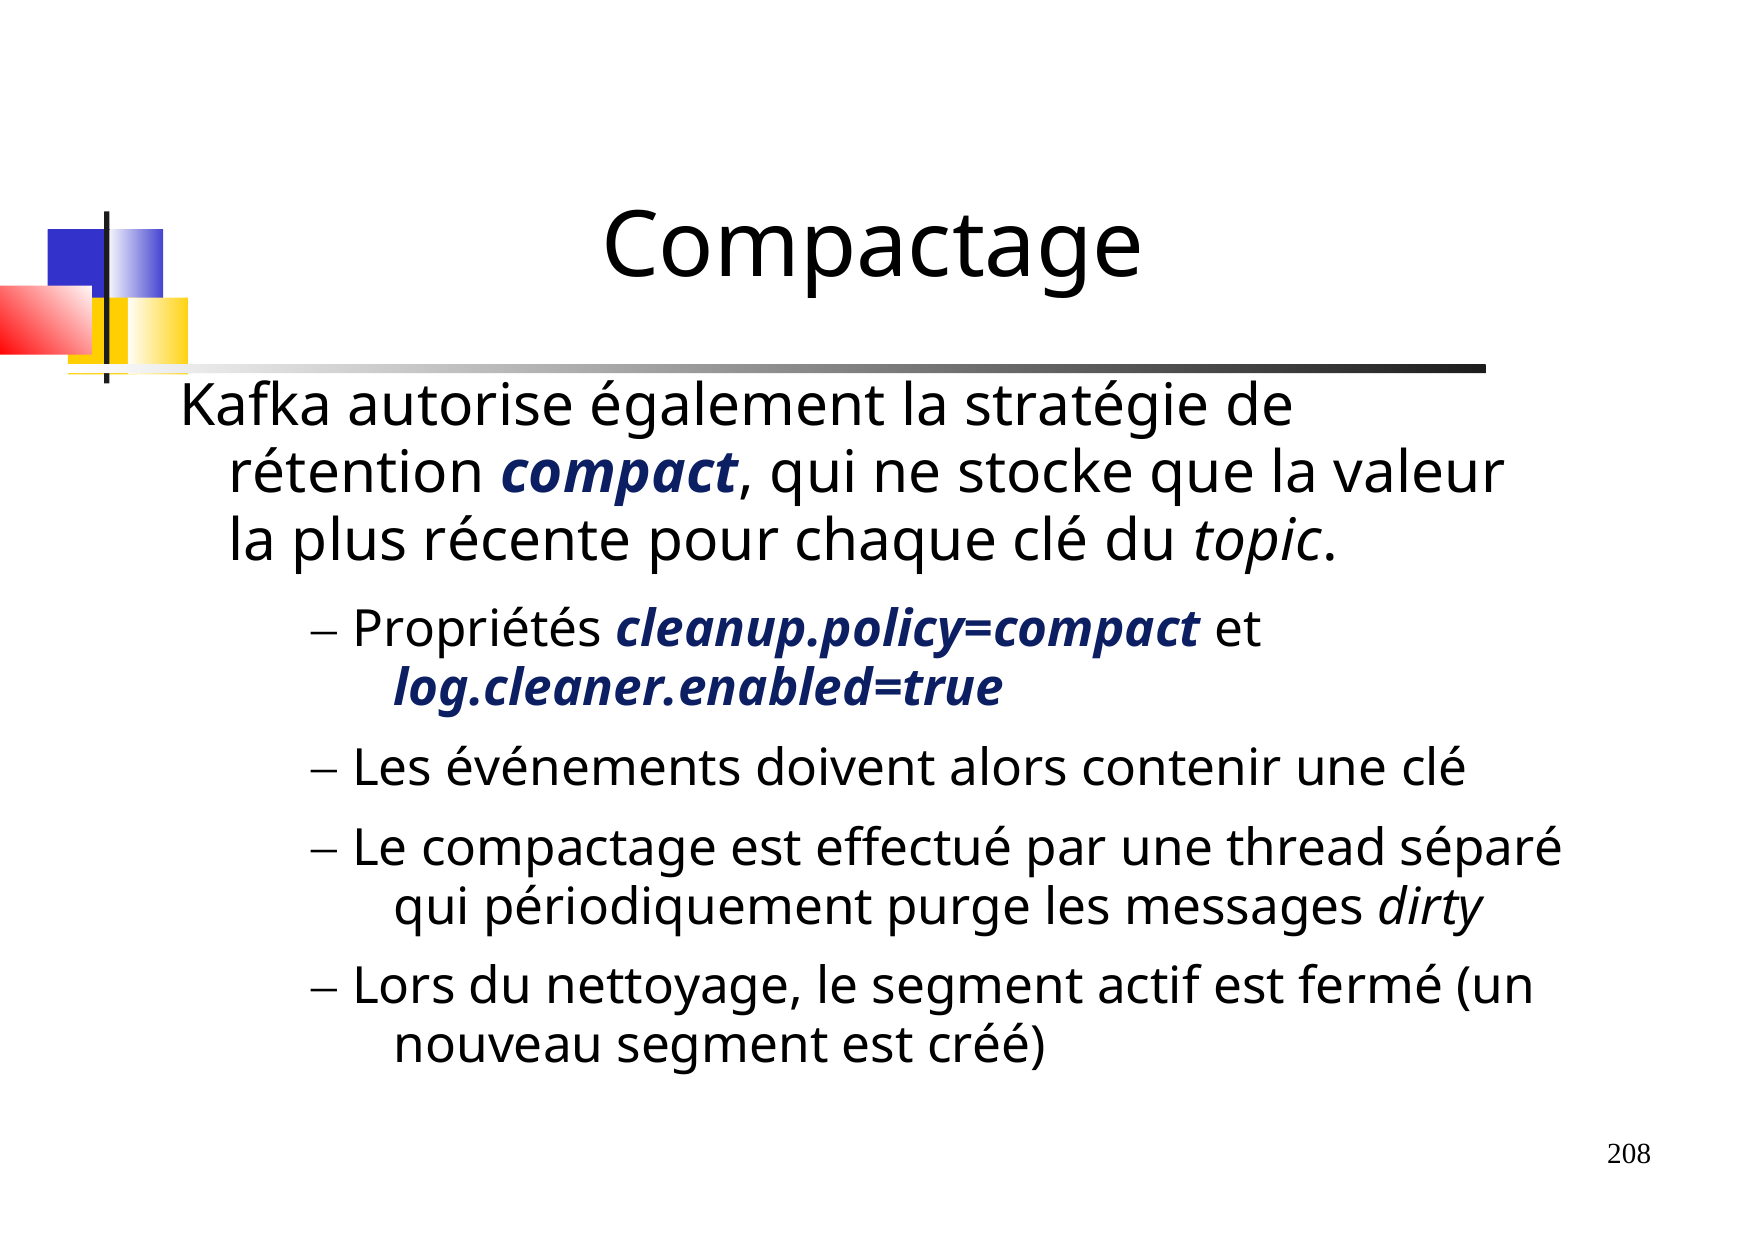

# Compactage
Kafka autorise également la stratégie de rétention compact, qui ne stocke que la valeur la plus récente pour chaque clé du topic.
Propriétés cleanup.policy=compact et log.cleaner.enabled=true
Les événements doivent alors contenir une clé
Le compactage est effectué par une thread séparé qui périodiquement purge les messages dirty
Lors du nettoyage, le segment actif est fermé (un nouveau segment est créé)